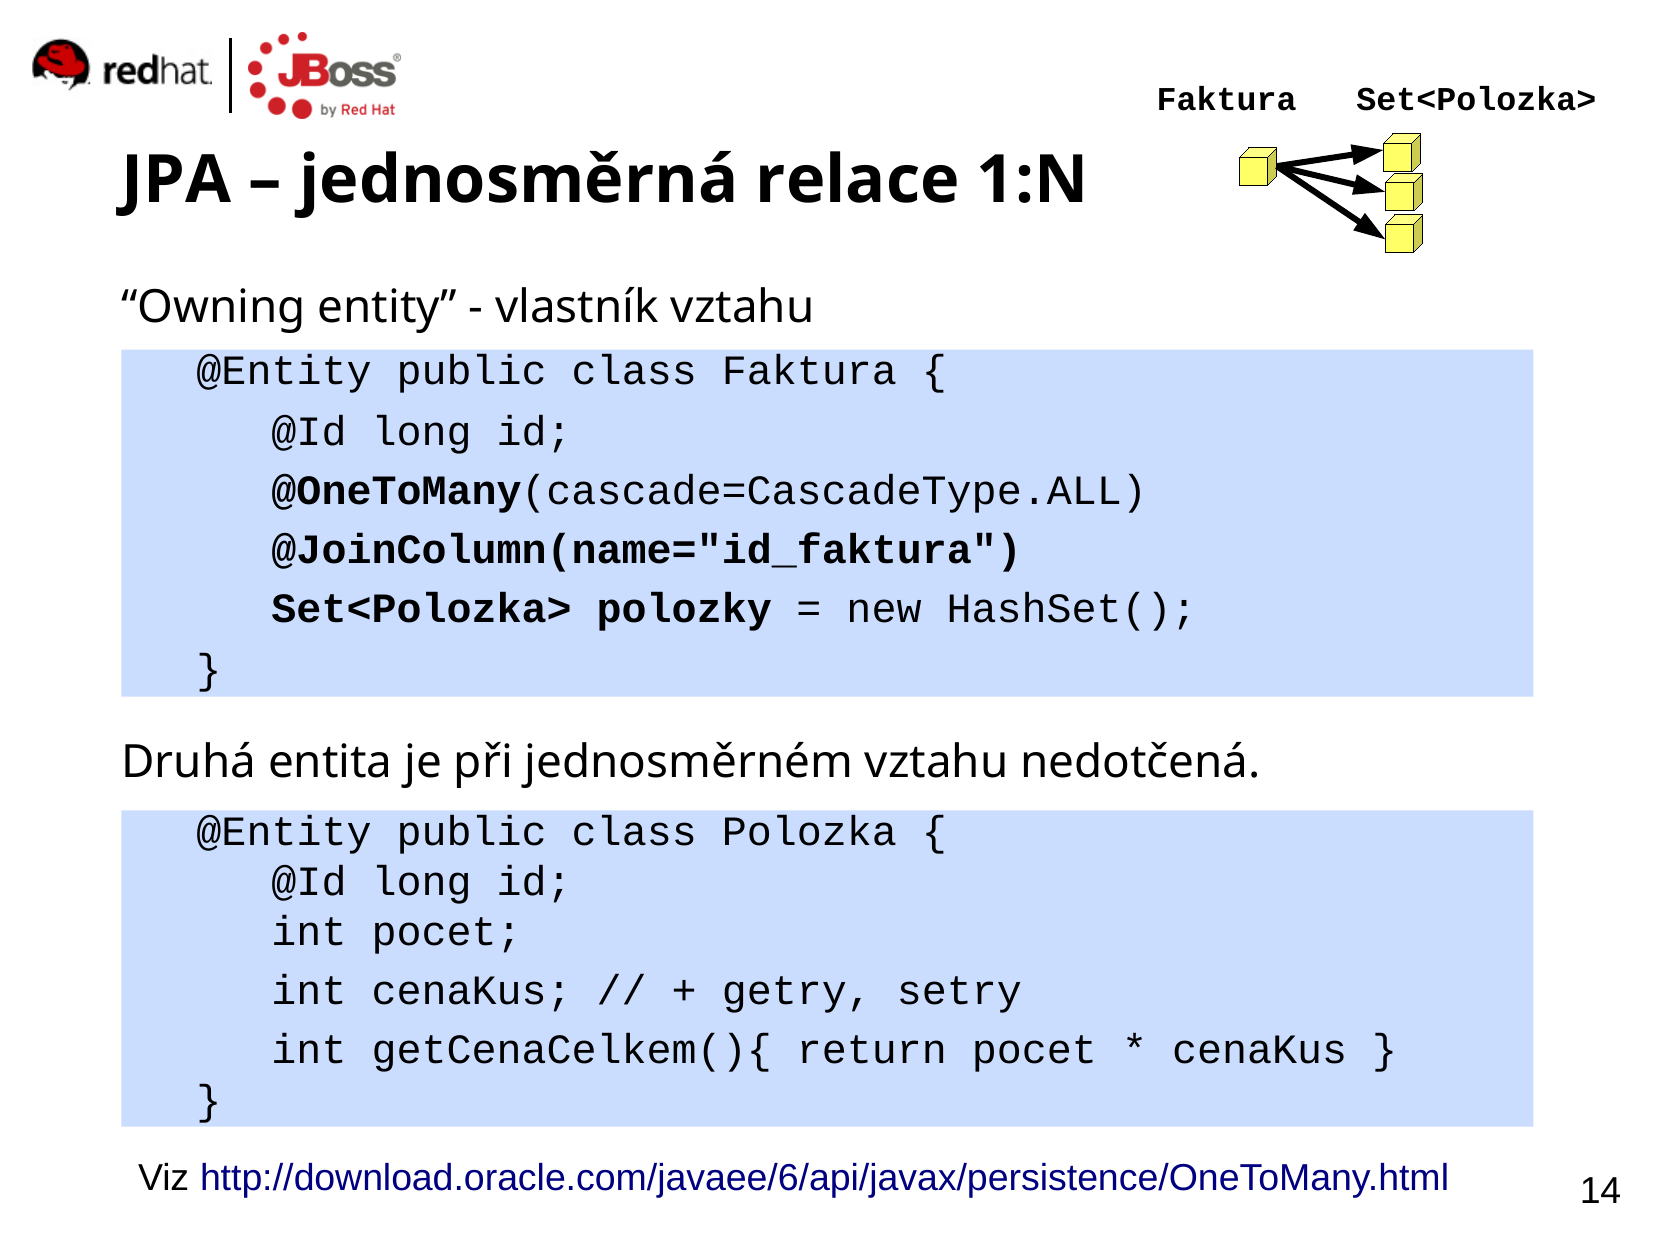

Faktura Set<Polozka>
# JPA – jednosměrná relace 1:N
“Owning entity” - vlastník vztahu
@Entity public class Faktura {
 @Id long id;
@OneToMany(cascade=CascadeType.ALL)
@JoinColumn(name="id_faktura")
Set<Polozka> polozky = new HashSet();
}
Druhá entita je při jednosměrném vztahu nedotčená.
@Entity public class Polozka {
 @Id long id;
 int pocet;
int cenaKus; // + getry, setry
int getCenaCelkem(){ return pocet * cenaKus }
}
Viz http://download.oracle.com/javaee/6/api/javax/persistence/OneToMany.html